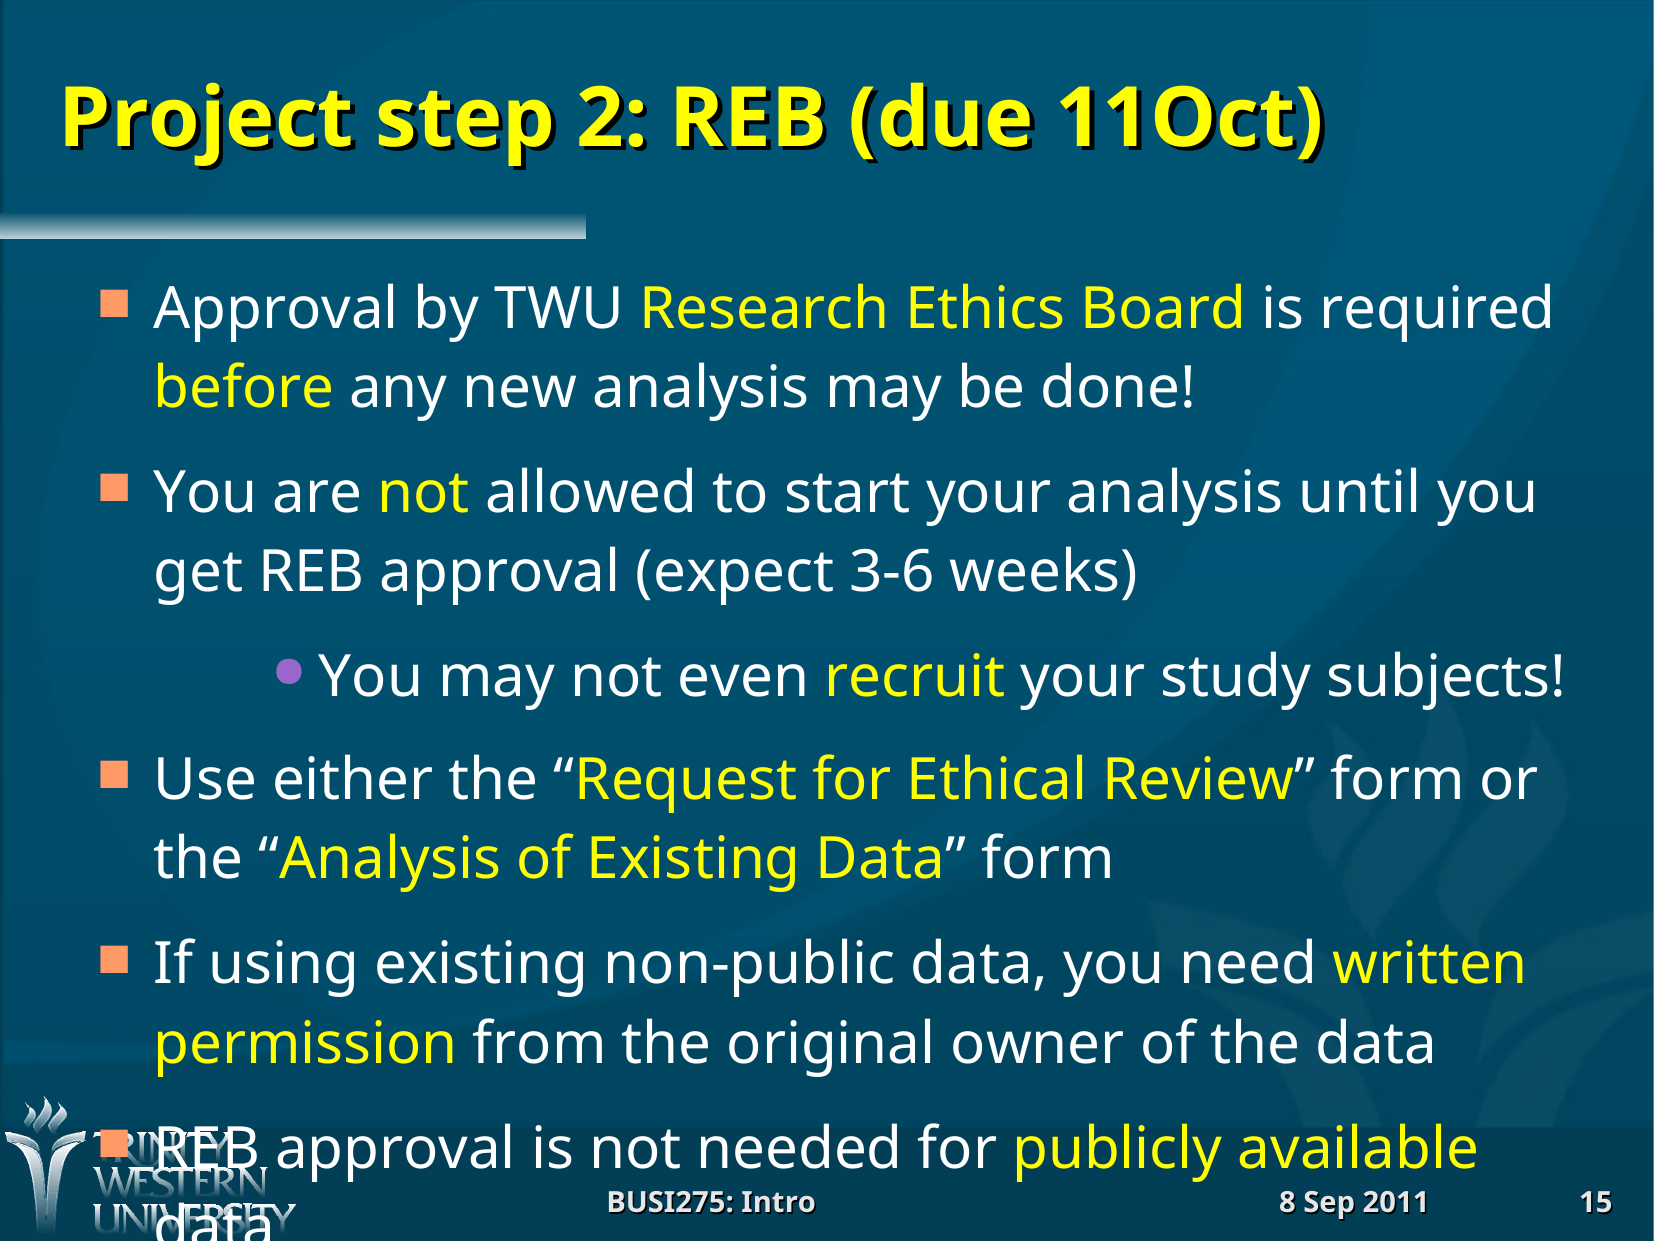

# Project step 2: REB (due 11Oct)
Approval by TWU Research Ethics Board is required before any new analysis may be done!
You are not allowed to start your analysis until you get REB approval (expect 3-6 weeks)
You may not even recruit your study subjects!
Use either the “Request for Ethical Review” form or the “Analysis of Existing Data” form
If using existing non-public data, you need written permission from the original owner of the data
REB approval is not needed for publicly available data
BUSI275: Intro
8 Sep 2011
15